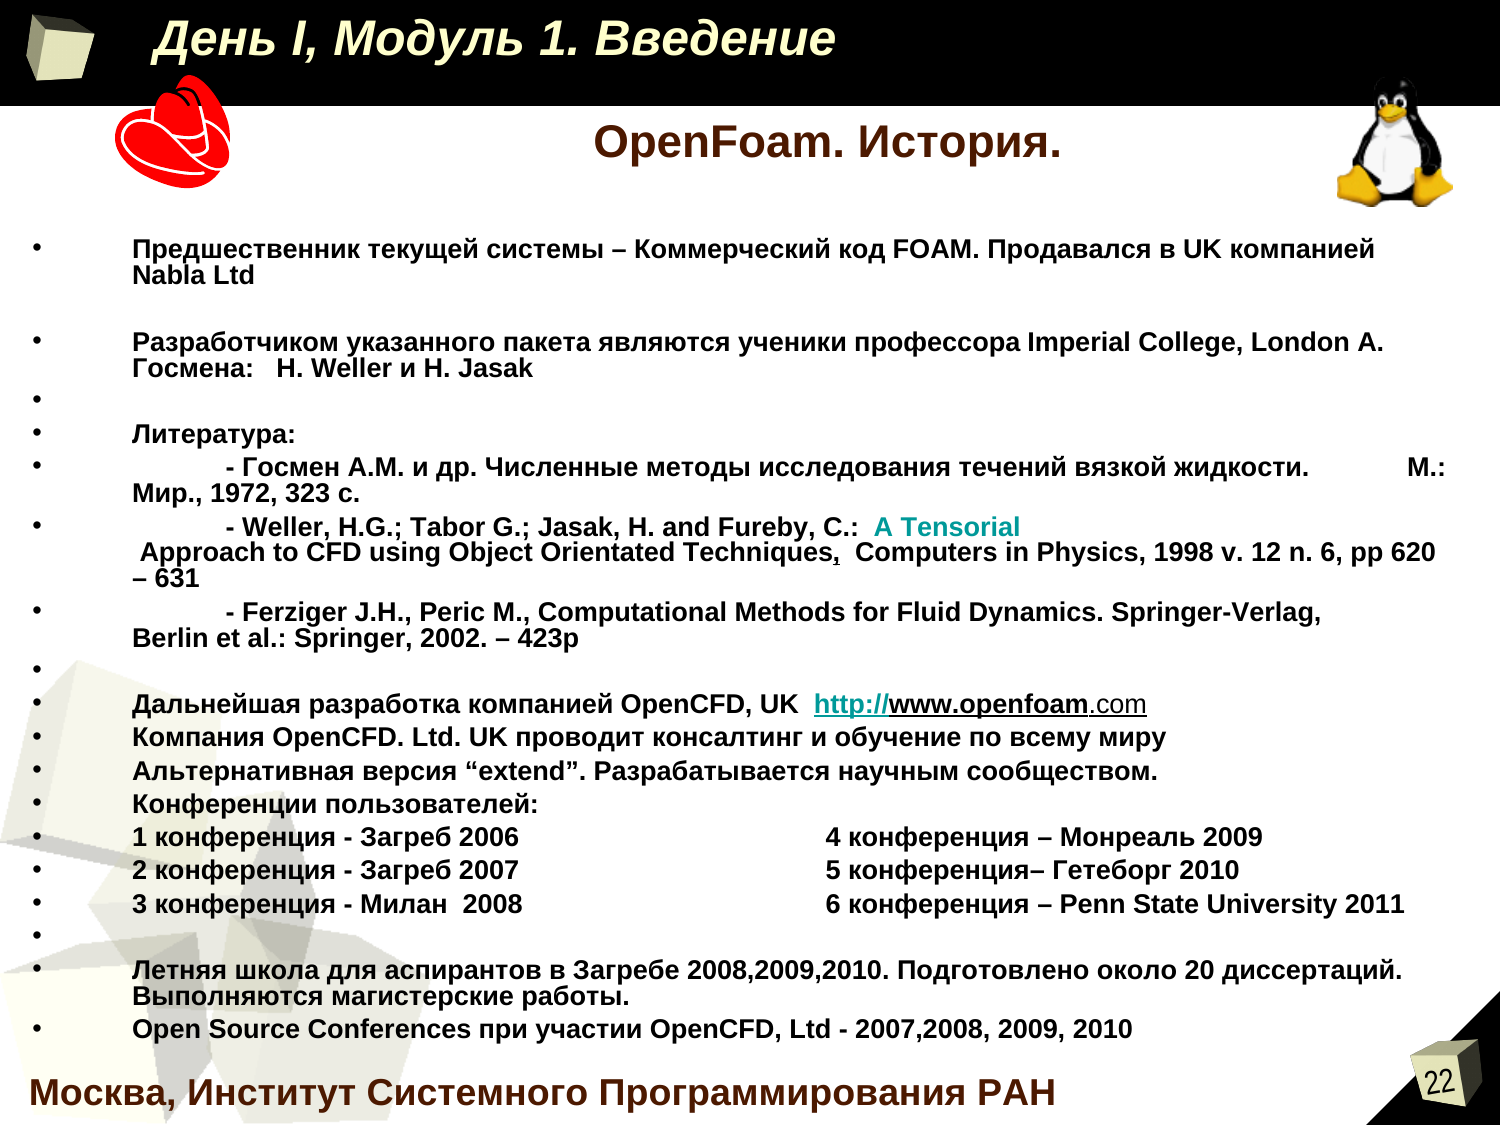

OpenFoam. История.
Предшественник текущей системы – Коммерческий код FOAM. Продавался в UK компанией Nabla Ltd
Разработчиком указанного пакета являются ученики профессора Imperial College, London А. Госмена: H. Weller и H. Jasak
Литература:
	- Госмен А.М. и др. Численные методы исследования течений вязкой жидкости. М.: Мир., 1972, 323 с.
	- Weller, H.G.; Tabor G.; Jasak, H. and Fureby, C.: A Tensorial Approach to CFD using Object Orientated Techniques, Computers in Physics, 1998 v. 12 n. 6, pp 620 – 631
	- Ferziger J.H., Peric M., Computational Methods for Fluid Dynamics. Springer-Verlag, Berlin et al.: Springer, 2002. – 423p
Дальнейшая разработка компанией OpenCFD, UK http://www.openfoam.com
Компания OpenCFD. Ltd. UK проводит консалтинг и обучение по всему миру
Альтернативная версия “extend”. Разрабатывается научным сообществом.
Конференции пользователей:
1 конференция - Загреб 2006 		4 конференция – Монреаль 2009
2 конференция - Загреб 2007 		5 конференция– Гетеборг 2010
3 конференция - Милан 2008 	 	6 конференция – Penn State University 2011
Летняя школа для аспирантов в Загребе 2008,2009,2010. Подготовлено около 20 диссертаций. Выполняются магистерские работы.
Open Source Conferences при участии OpenCFD, Ltd - 2007,2008, 2009, 2010